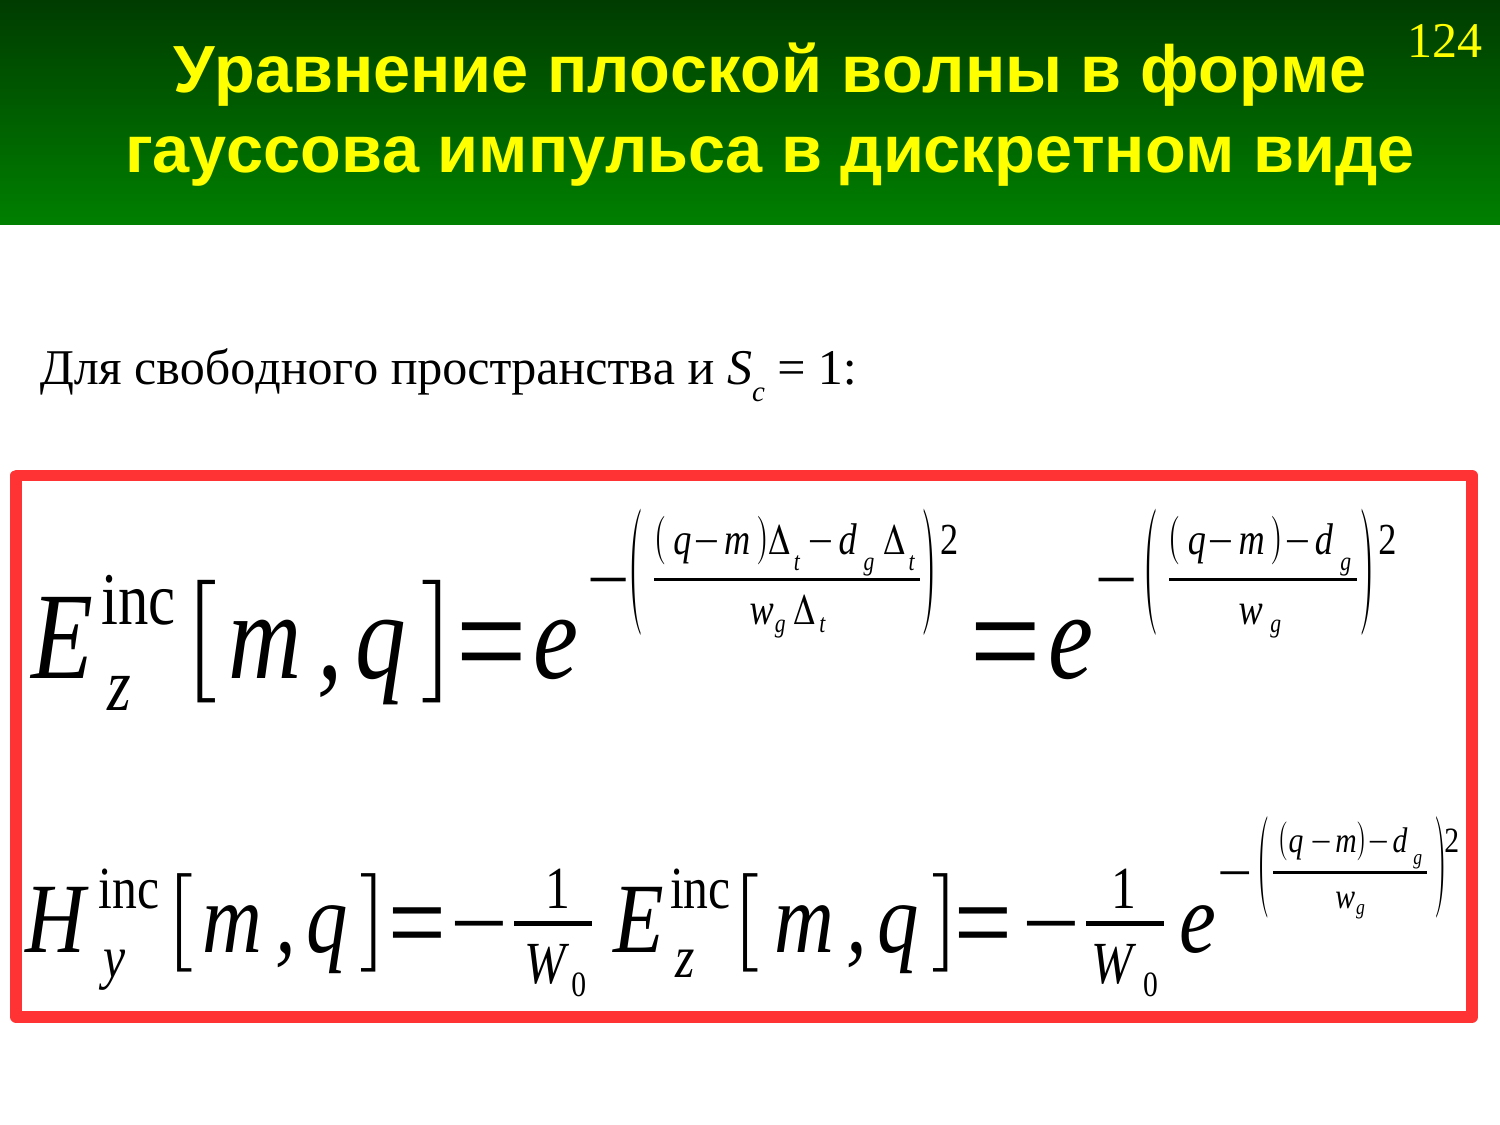

# Уравнение плоской волны в форме гауссова импульса в дискретном виде
Для свободного пространства и Sc = 1: